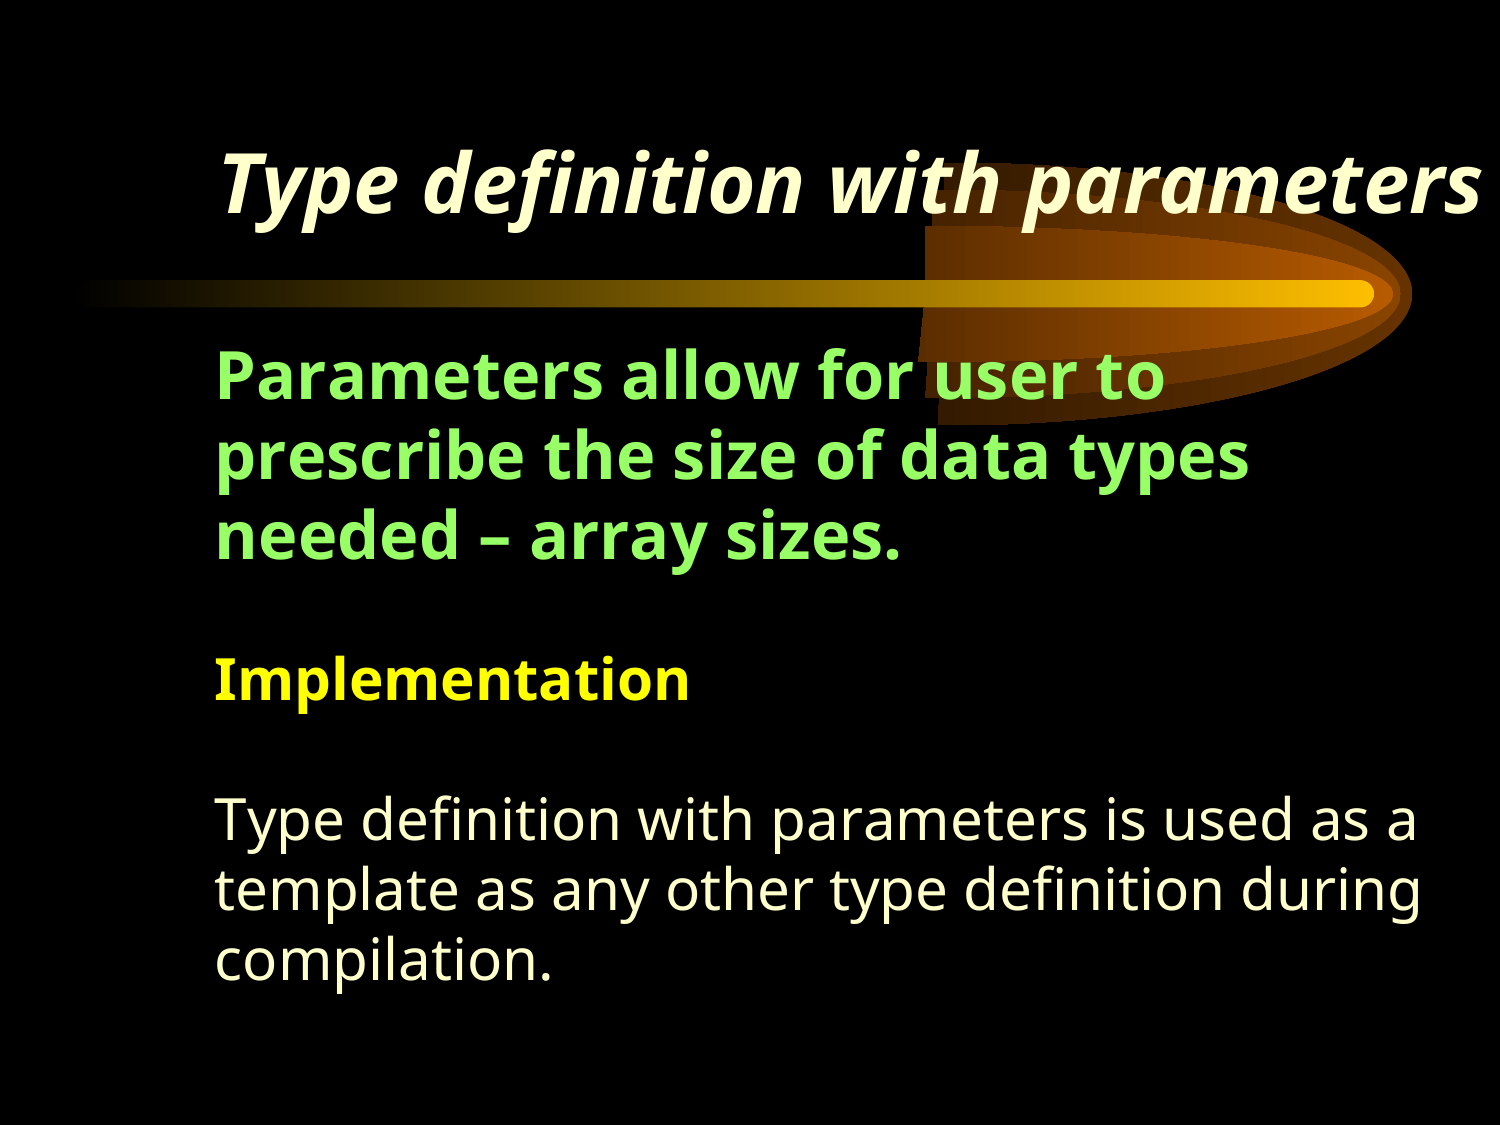

# Type definition with parameters
Parameters allow for user to prescribe the size of data types needed – array sizes.
Implementation
Type definition with parameters is used as a template as any other type definition during compilation.